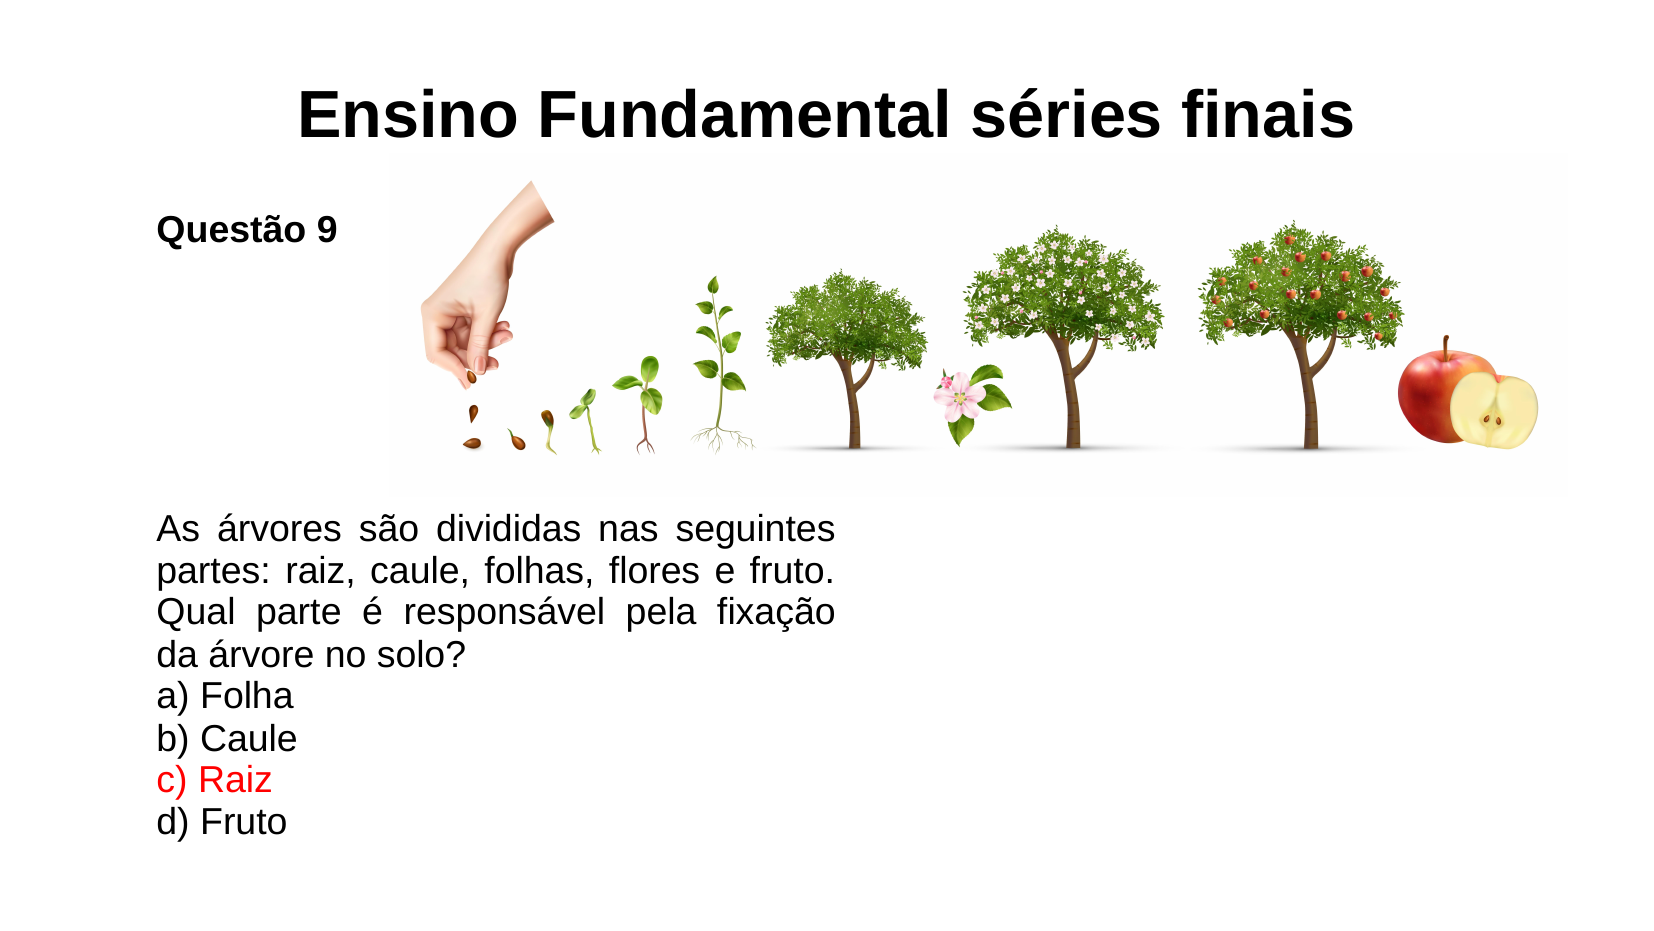

# Ensino Fundamental séries finais
Questão 9
As árvores são divididas nas seguintes partes: raiz, caule, folhas, flores e fruto. Qual parte é responsável pela fixação da árvore no solo?
a) Folha
b) Caule
c) Raiz
d) Fruto